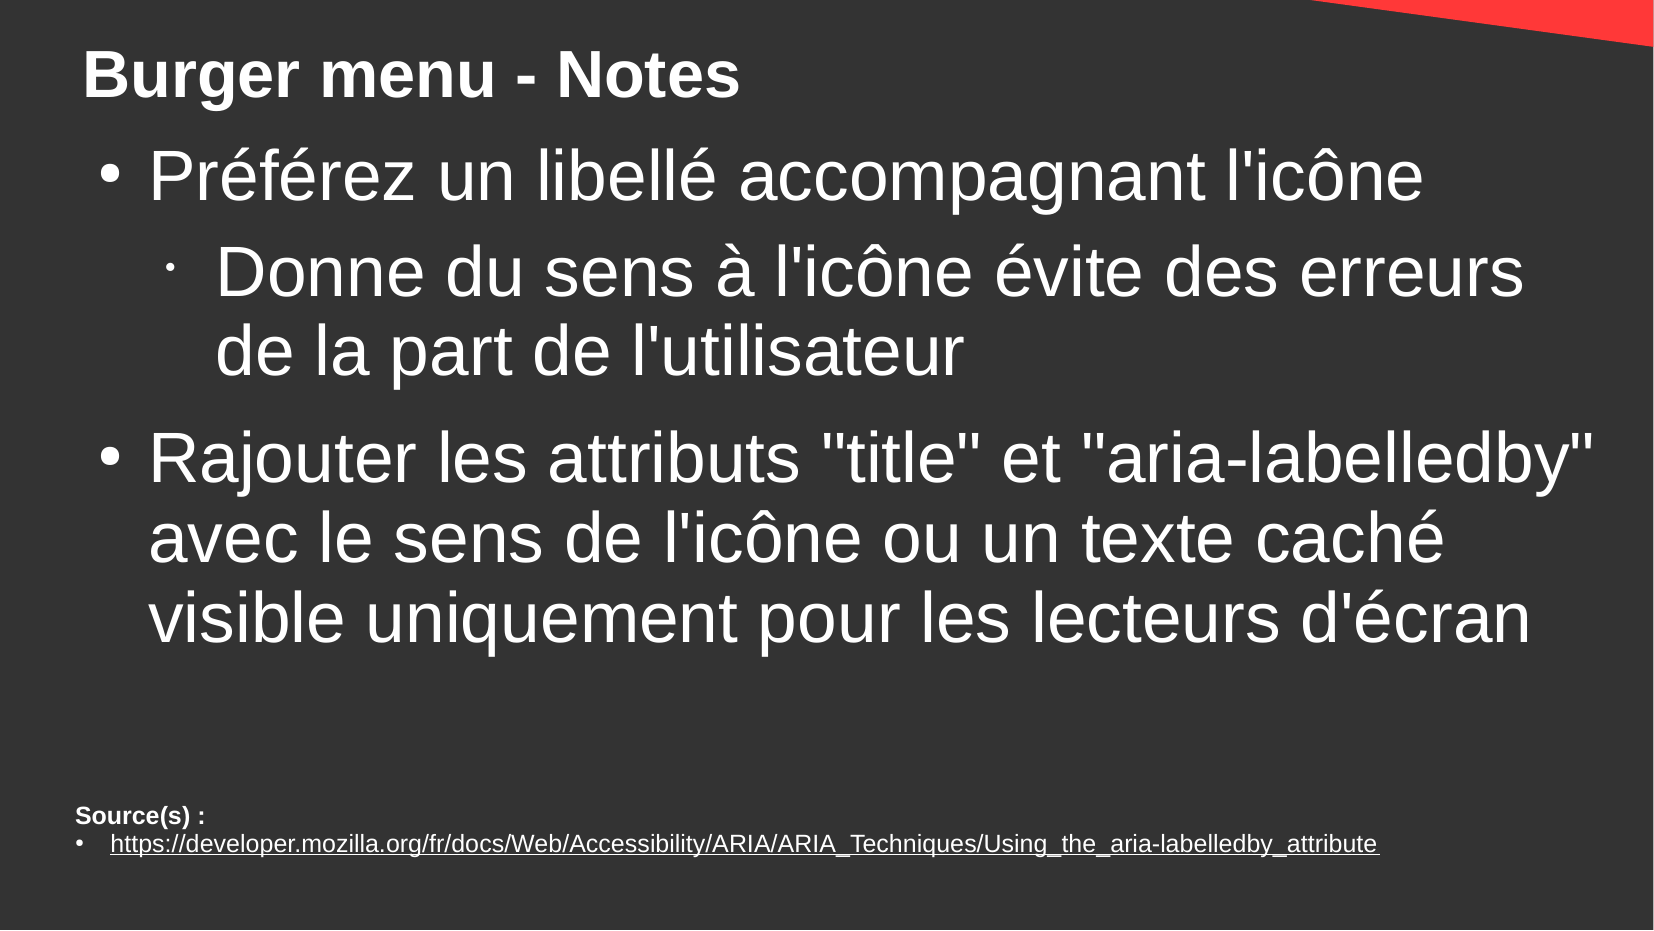

# Burger menu - Notes
Préférez un libellé accompagnant l'icône
Donne du sens à l'icône évite des erreurs de la part de l'utilisateur
Rajouter les attributs "title" et "aria-labelledby" avec le sens de l'icône ou un texte caché visible uniquement pour les lecteurs d'écran
Source(s) :
https://developer.mozilla.org/fr/docs/Web/Accessibility/ARIA/ARIA_Techniques/Using_the_aria-labelledby_attribute